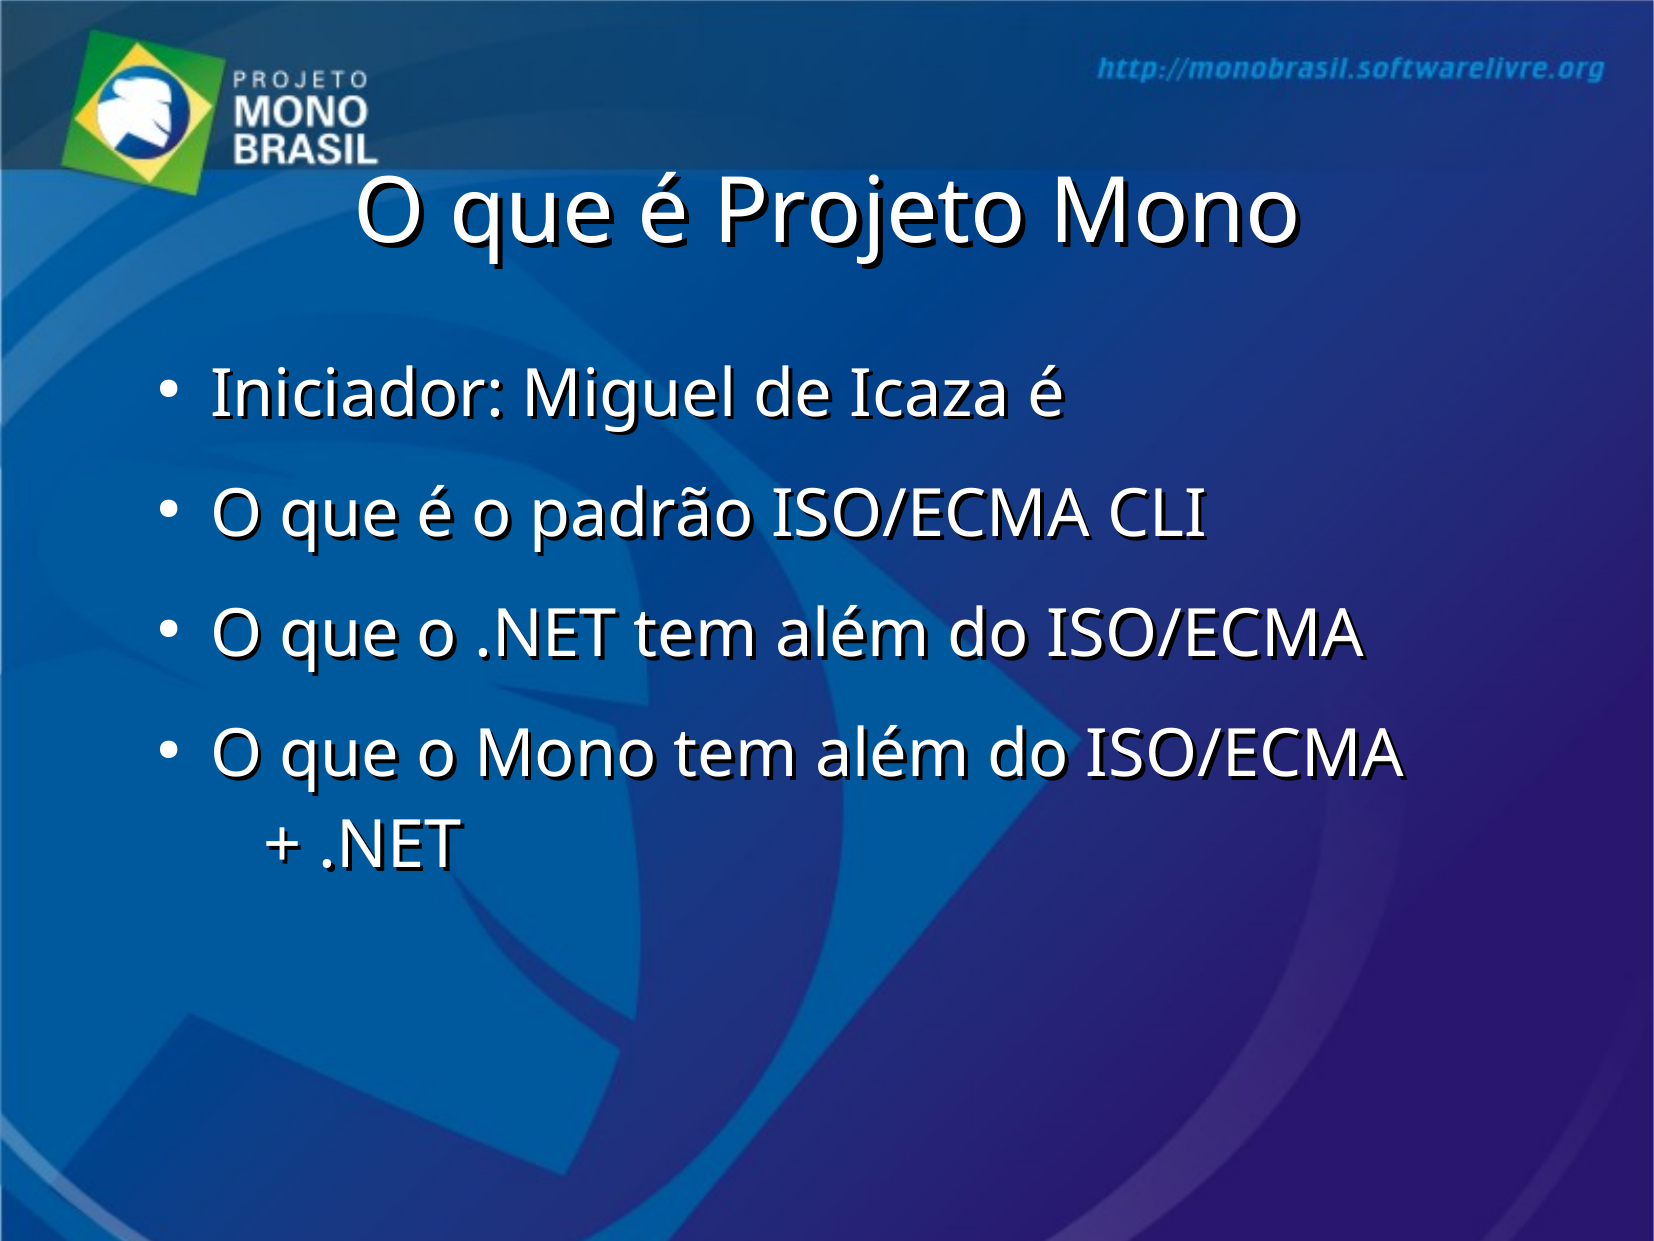

O que é Projeto Mono
# Iniciador: Miguel de Icaza é
O que é o padrão ISO/ECMA CLI
O que o .NET tem além do ISO/ECMA
O que o Mono tem além do ISO/ECMA + .NET